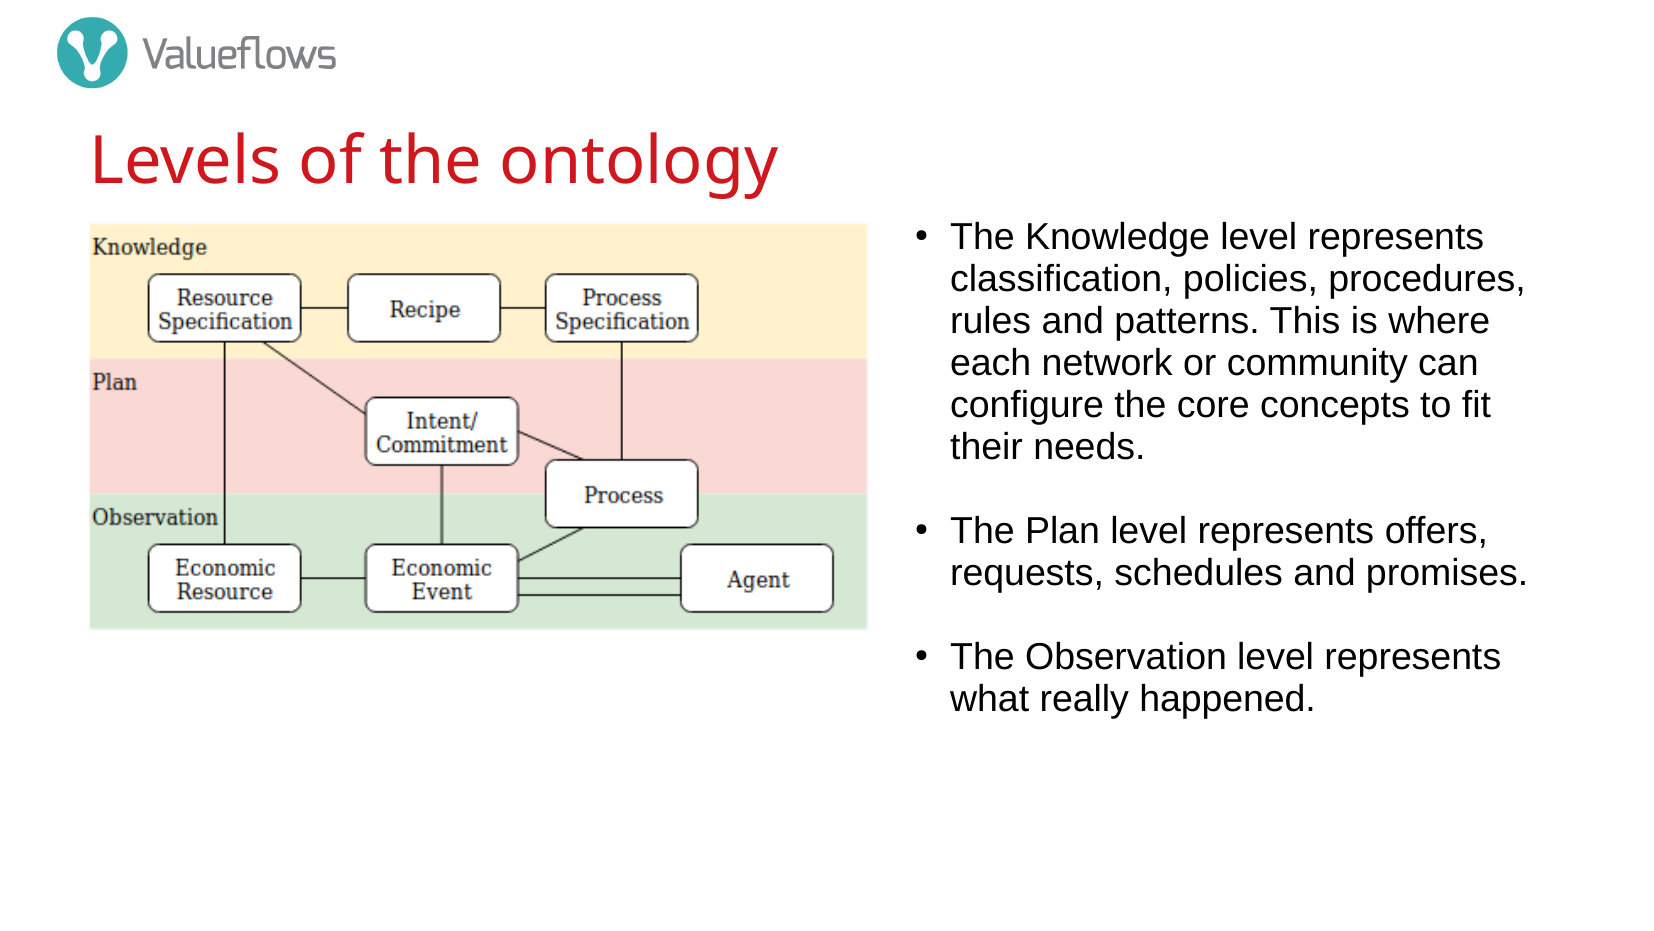

Levels of the ontology
The Knowledge level represents classification, policies, procedures, rules and patterns. This is where each network or community can configure the core concepts to fit their needs.
The Plan level represents offers, requests, schedules and promises.
The Observation level represents what really happened.